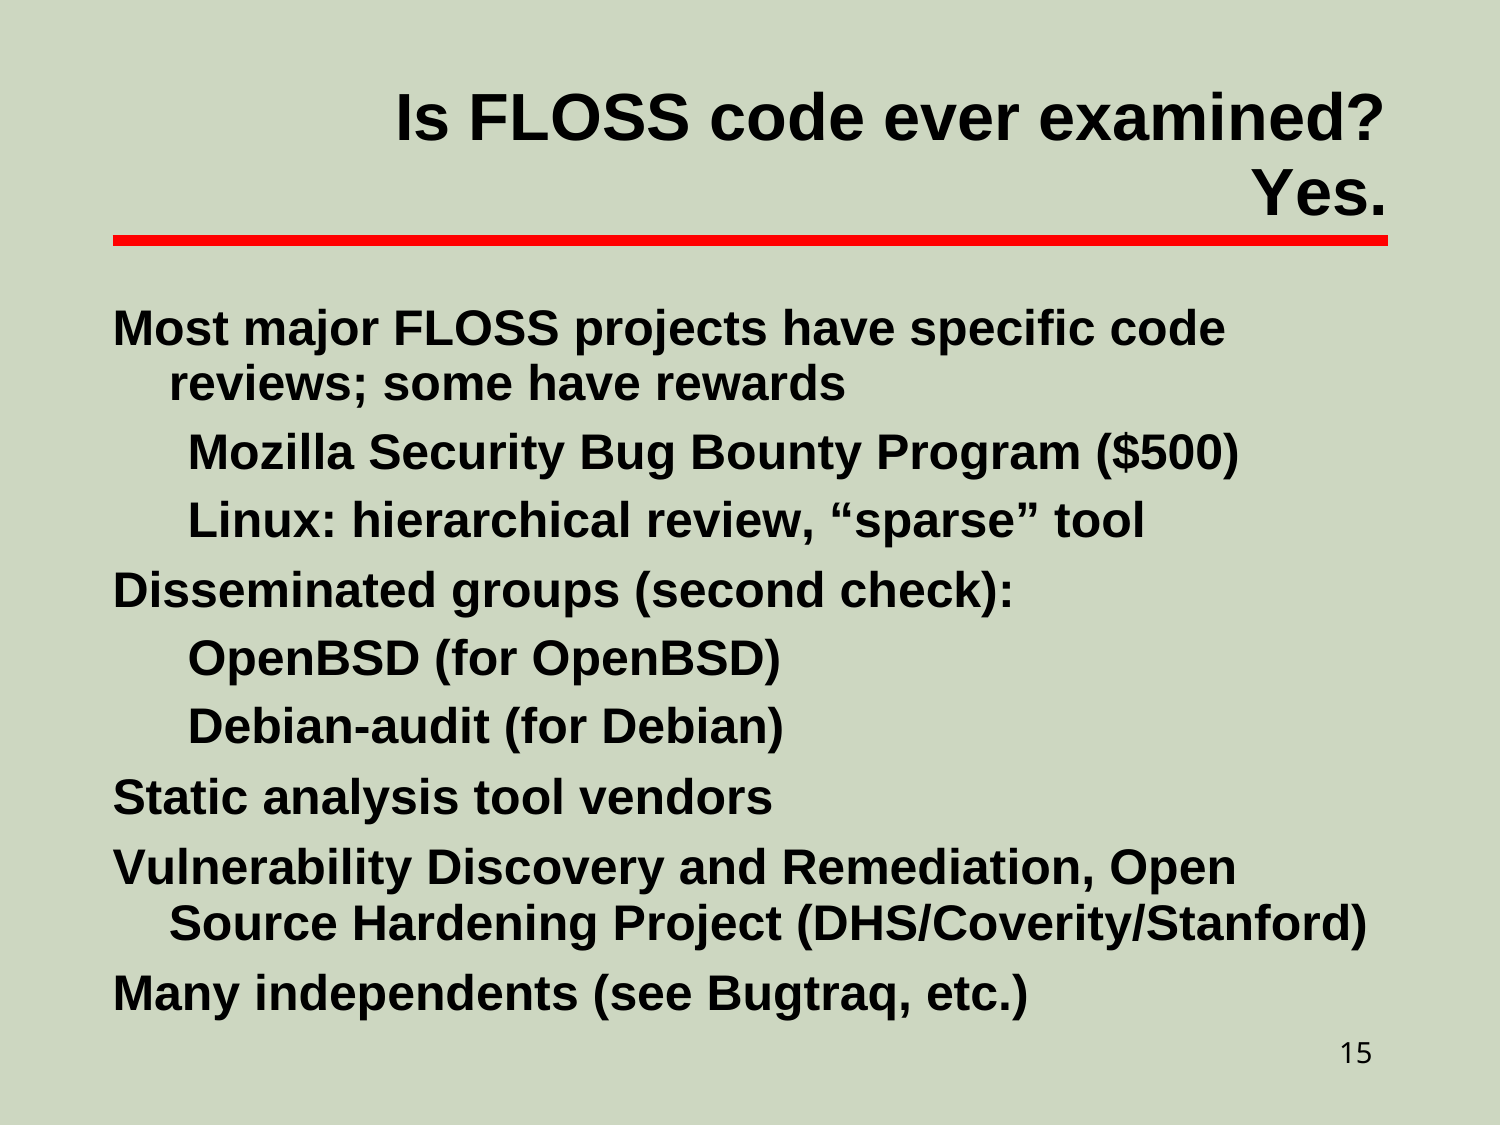

# Is FLOSS code ever examined? Yes.
Most major FLOSS projects have specific code reviews; some have rewards
Mozilla Security Bug Bounty Program ($500)
Linux: hierarchical review, “sparse” tool
Disseminated groups (second check):
OpenBSD (for OpenBSD)
Debian-audit (for Debian)
Static analysis tool vendors
Vulnerability Discovery and Remediation, Open Source Hardening Project (DHS/Coverity/Stanford)
Many independents (see Bugtraq, etc.)